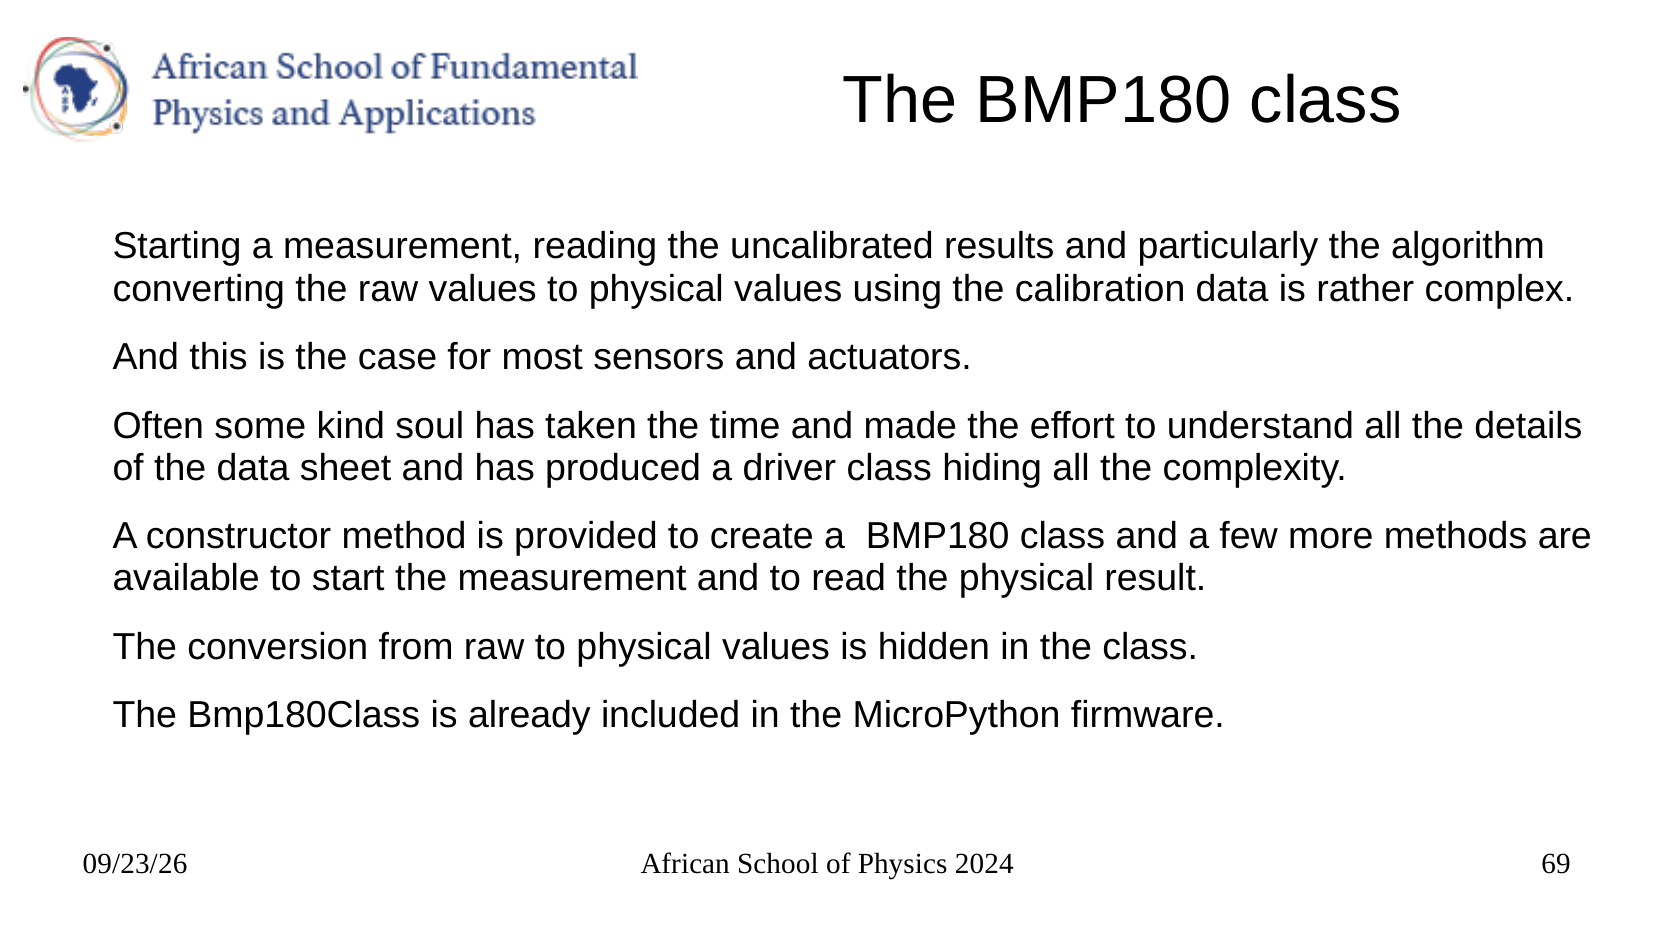

# The BMP180 class
Starting a measurement, reading the uncalibrated results and particularly the algorithm converting the raw values to physical values using the calibration data is rather complex.
And this is the case for most sensors and actuators.
Often some kind soul has taken the time and made the effort to understand all the details of the data sheet and has produced a driver class hiding all the complexity.
A constructor method is provided to create a BMP180 class and a few more methods are available to start the measurement and to read the physical result.
The conversion from raw to physical values is hidden in the class.
The Bmp180Class is already included in the MicroPython firmware.
African School of Physics 2024
69